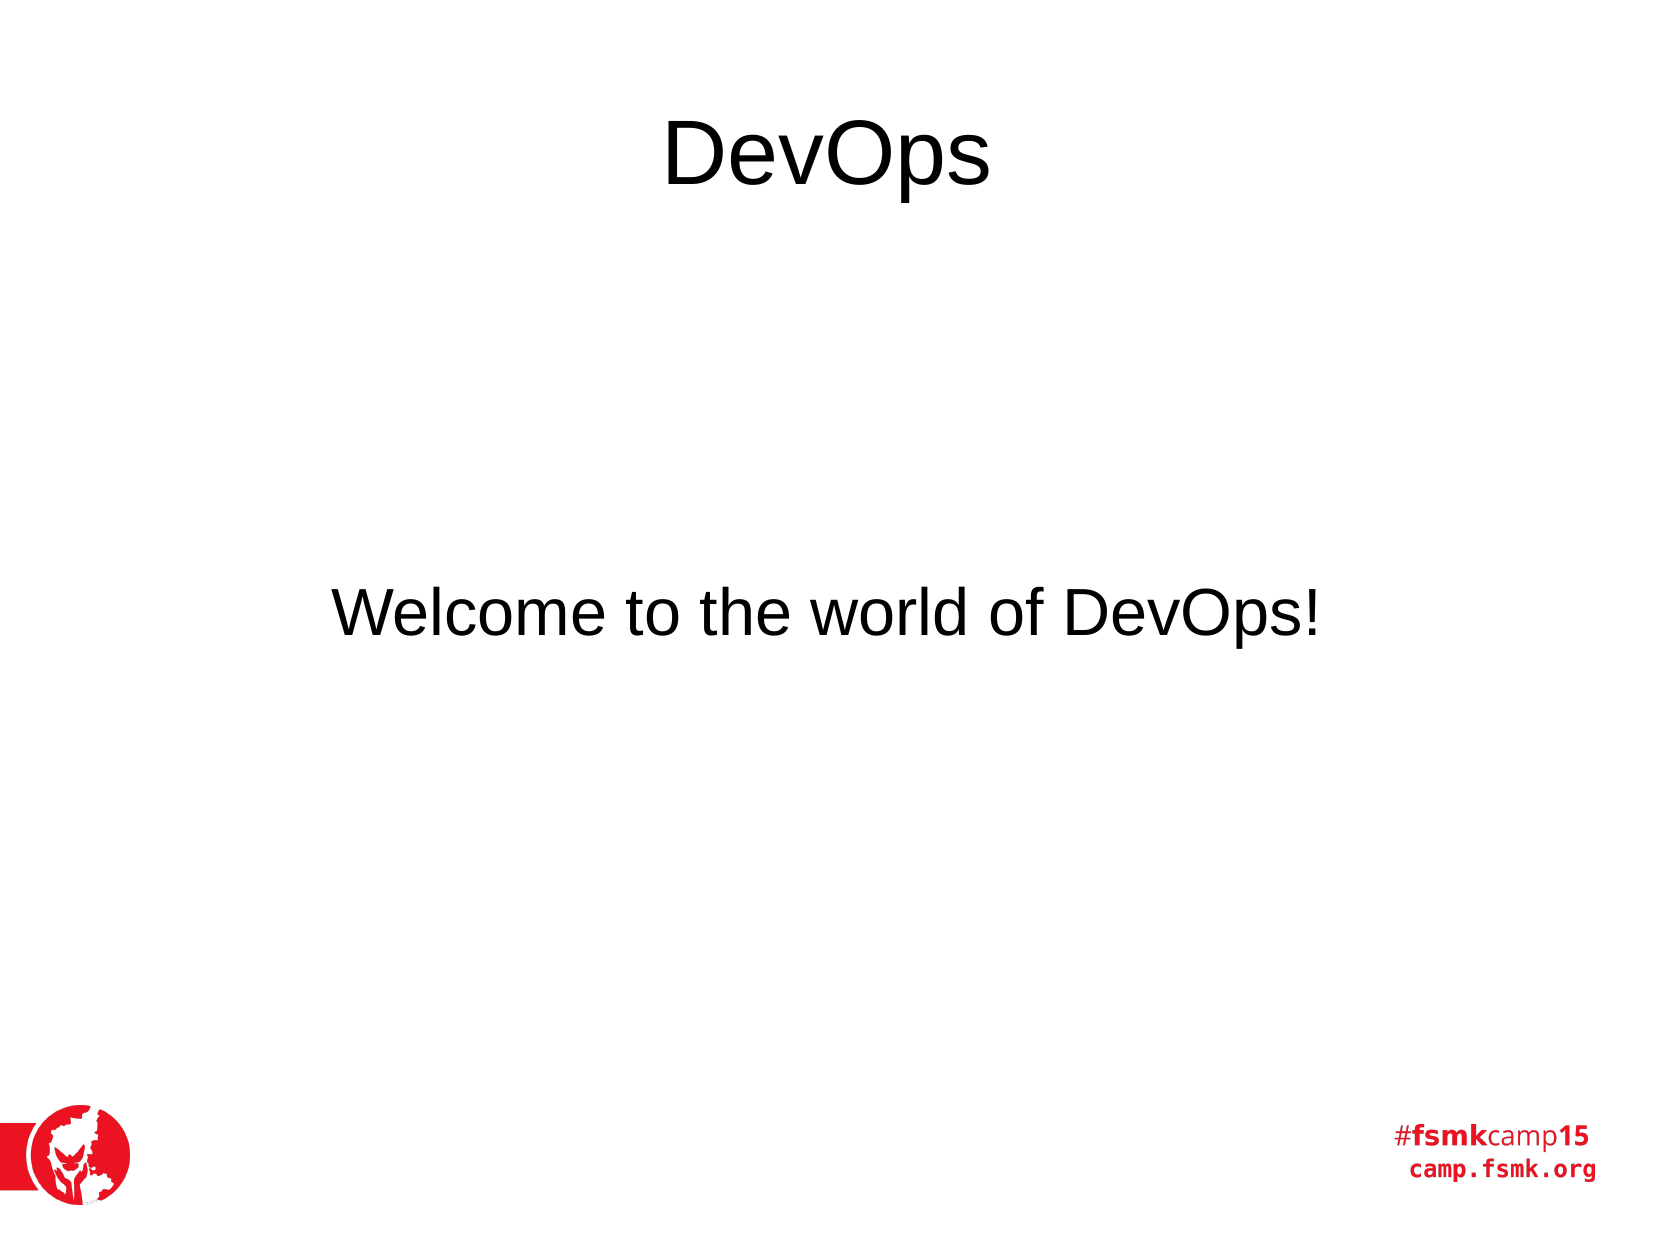

# DevOps
Welcome to the world of DevOps!